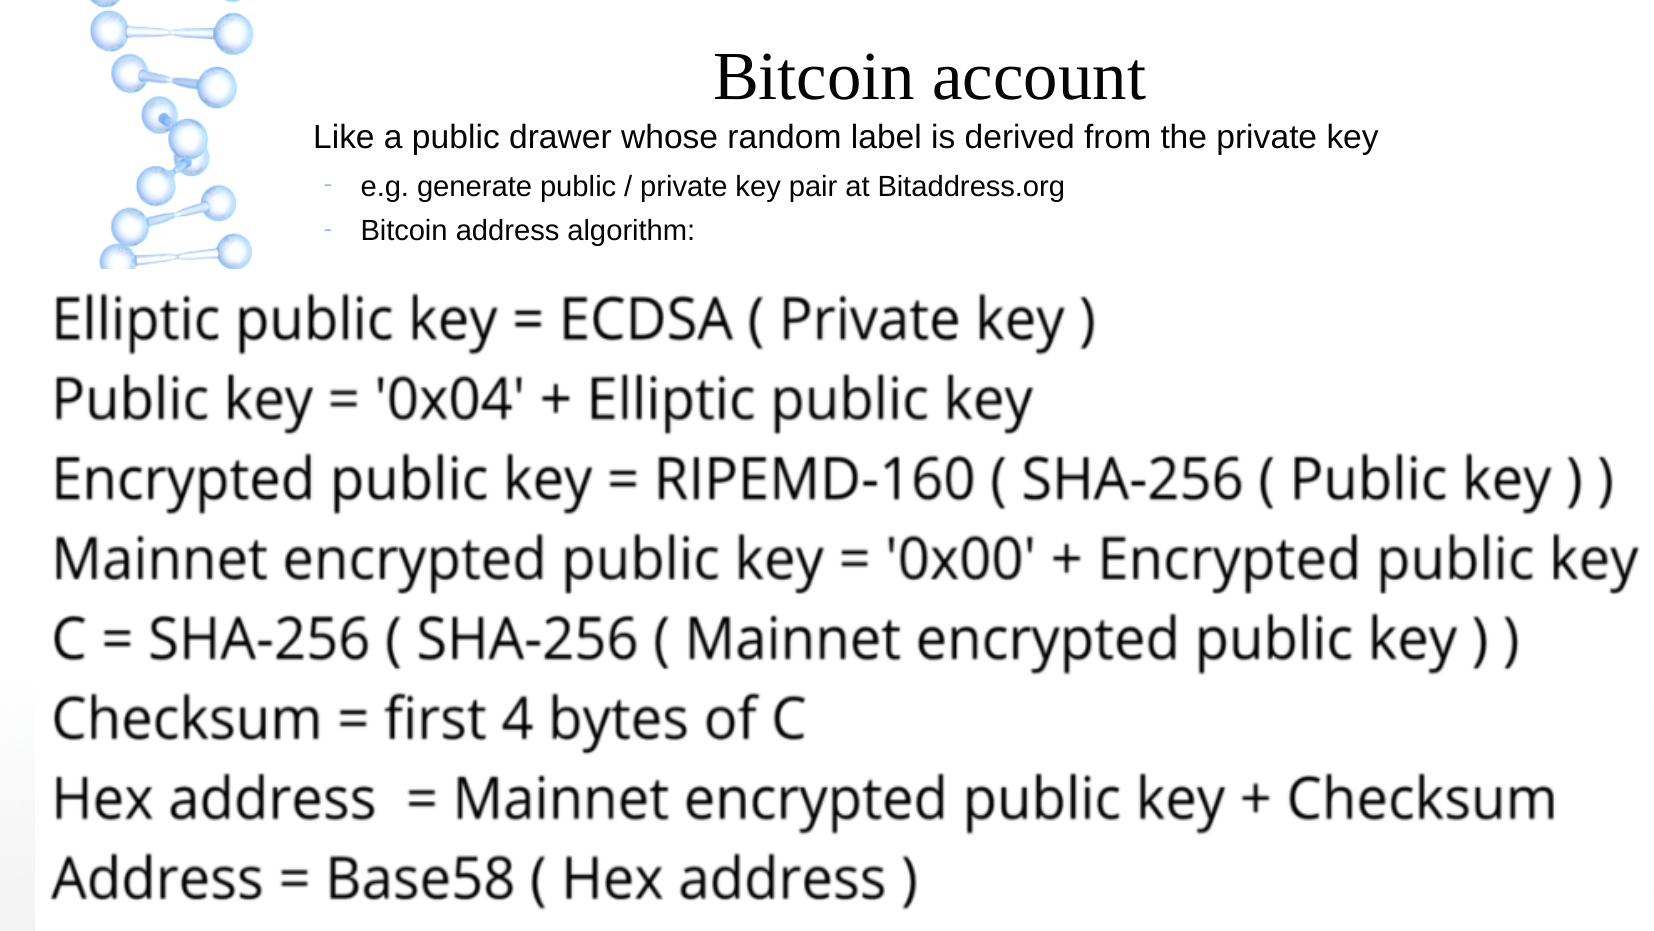

# Bitcoin account
Like a public drawer whose random label is derived from the private key
e.g. generate public / private key pair at Bitaddress.org
Bitcoin address algorithm:
17